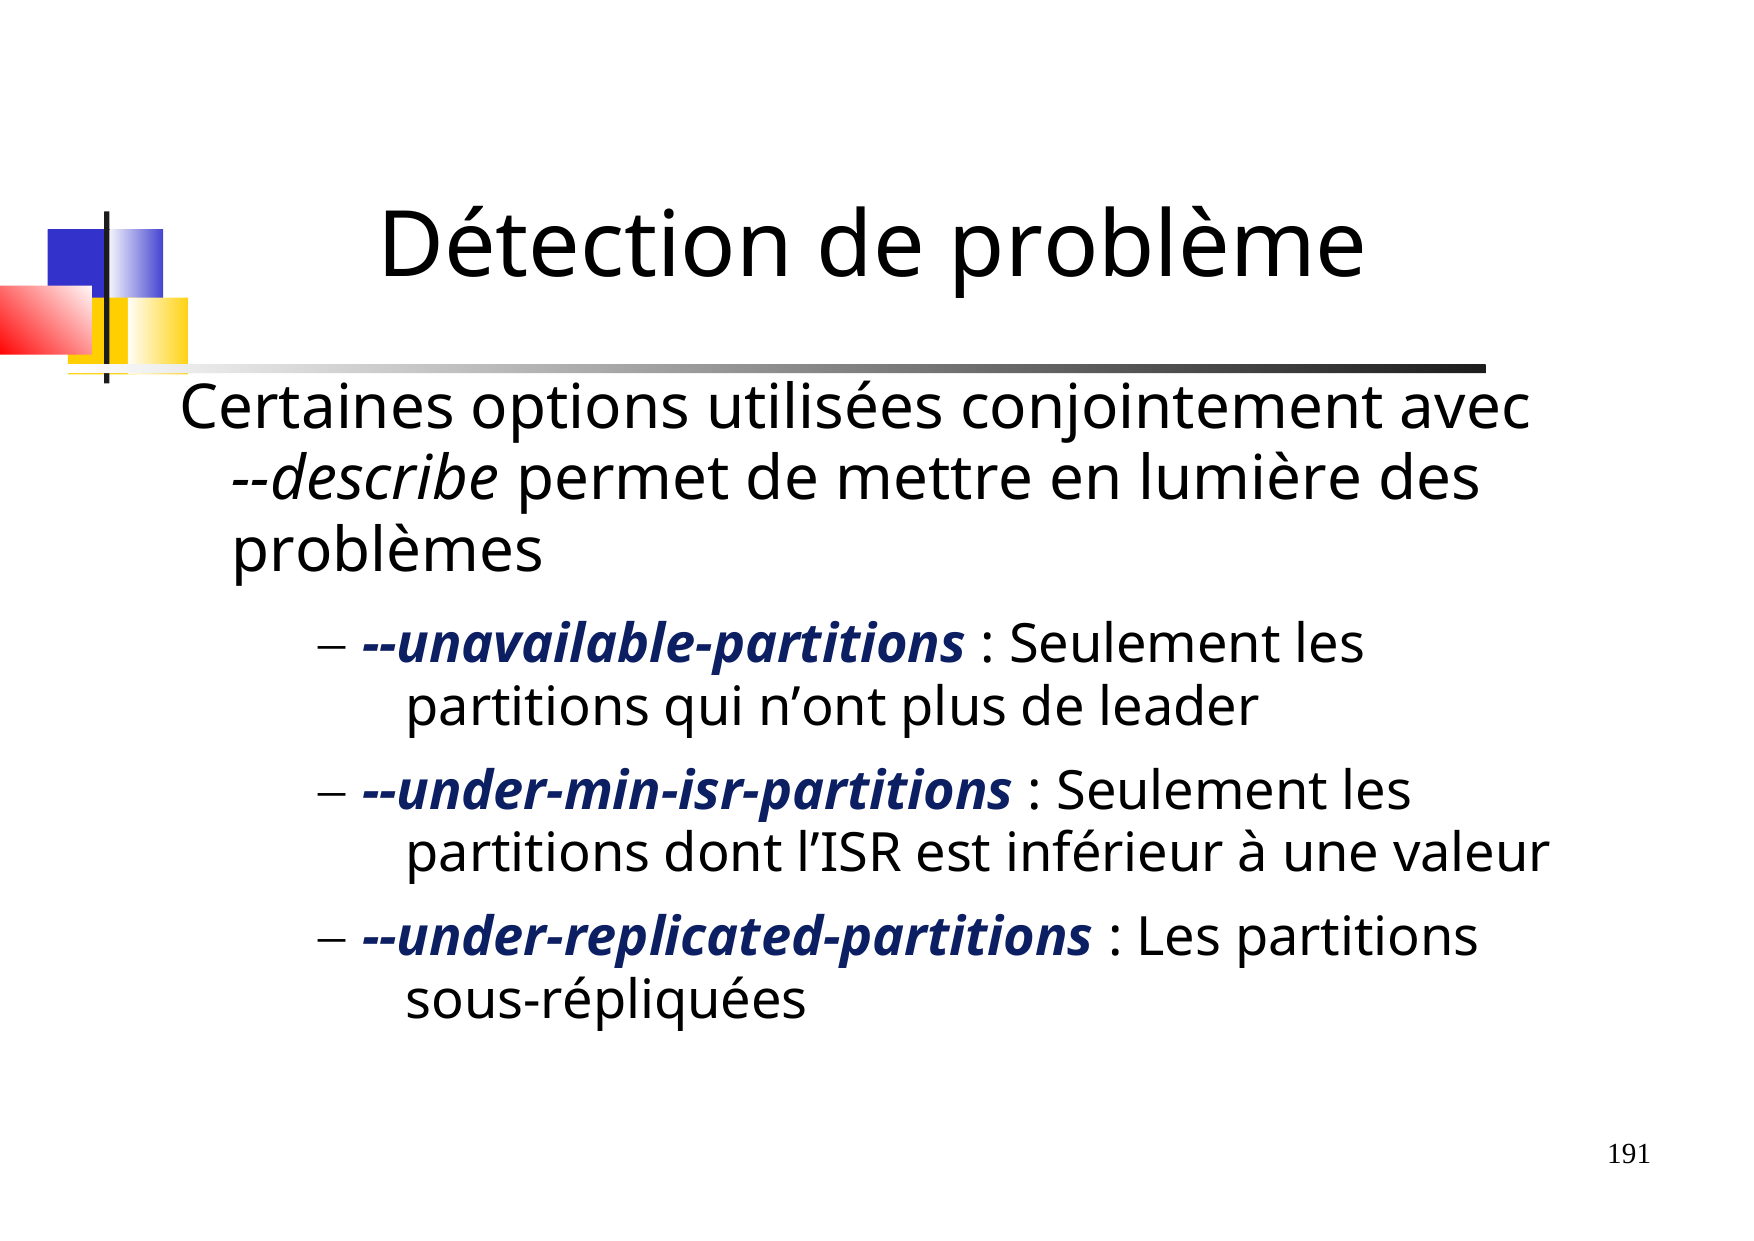

# Détection de problème
Certaines options utilisées conjointement avec --describe permet de mettre en lumière des problèmes
--unavailable-partitions : Seulement les partitions qui n’ont plus de leader
--under-min-isr-partitions : Seulement les partitions dont l’ISR est inférieur à une valeur
--under-replicated-partitions : Les partitions sous-répliquées